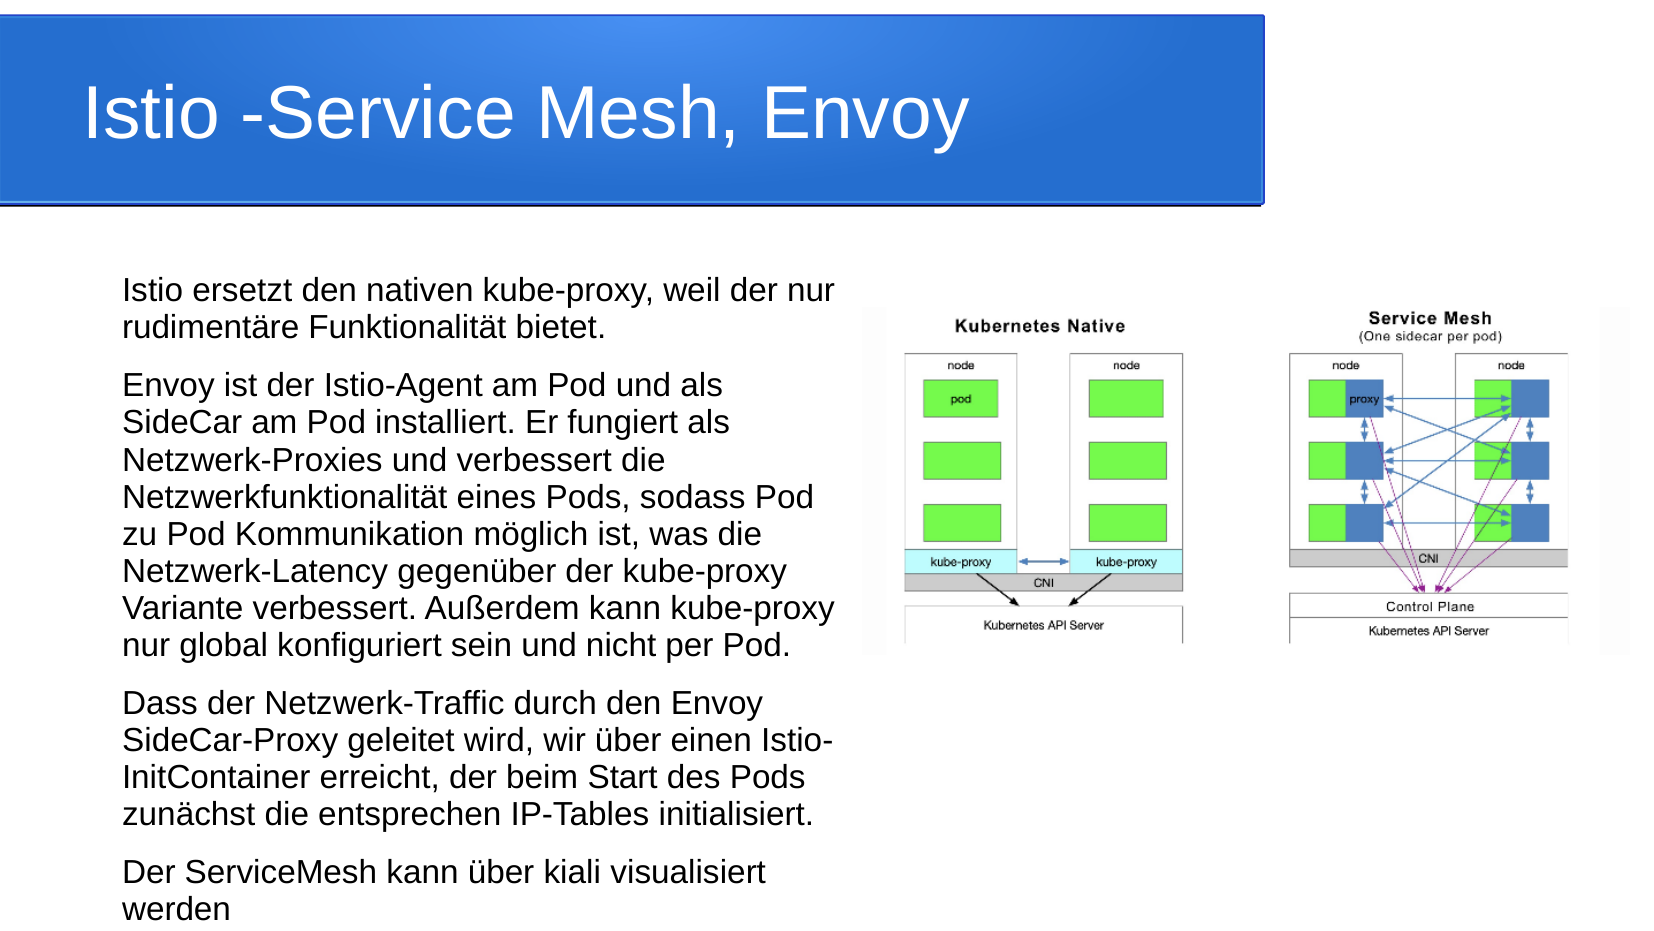

# Istio -Service Mesh, Envoy
Istio ersetzt den nativen kube-proxy, weil der nur rudimentäre Funktionalität bietet.
Envoy ist der Istio-Agent am Pod und als SideCar am Pod installiert. Er fungiert als Netzwerk-Proxies und verbessert die Netzwerkfunktionalität eines Pods, sodass Pod zu Pod Kommunikation möglich ist, was die Netzwerk-Latency gegenüber der kube-proxy Variante verbessert. Außerdem kann kube-proxy nur global konfiguriert sein und nicht per Pod.
Dass der Netzwerk-Traffic durch den Envoy SideCar-Proxy geleitet wird, wir über einen Istio-InitContainer erreicht, der beim Start des Pods zunächst die entsprechen IP-Tables initialisiert.
Der ServiceMesh kann über kiali visualisiert werden